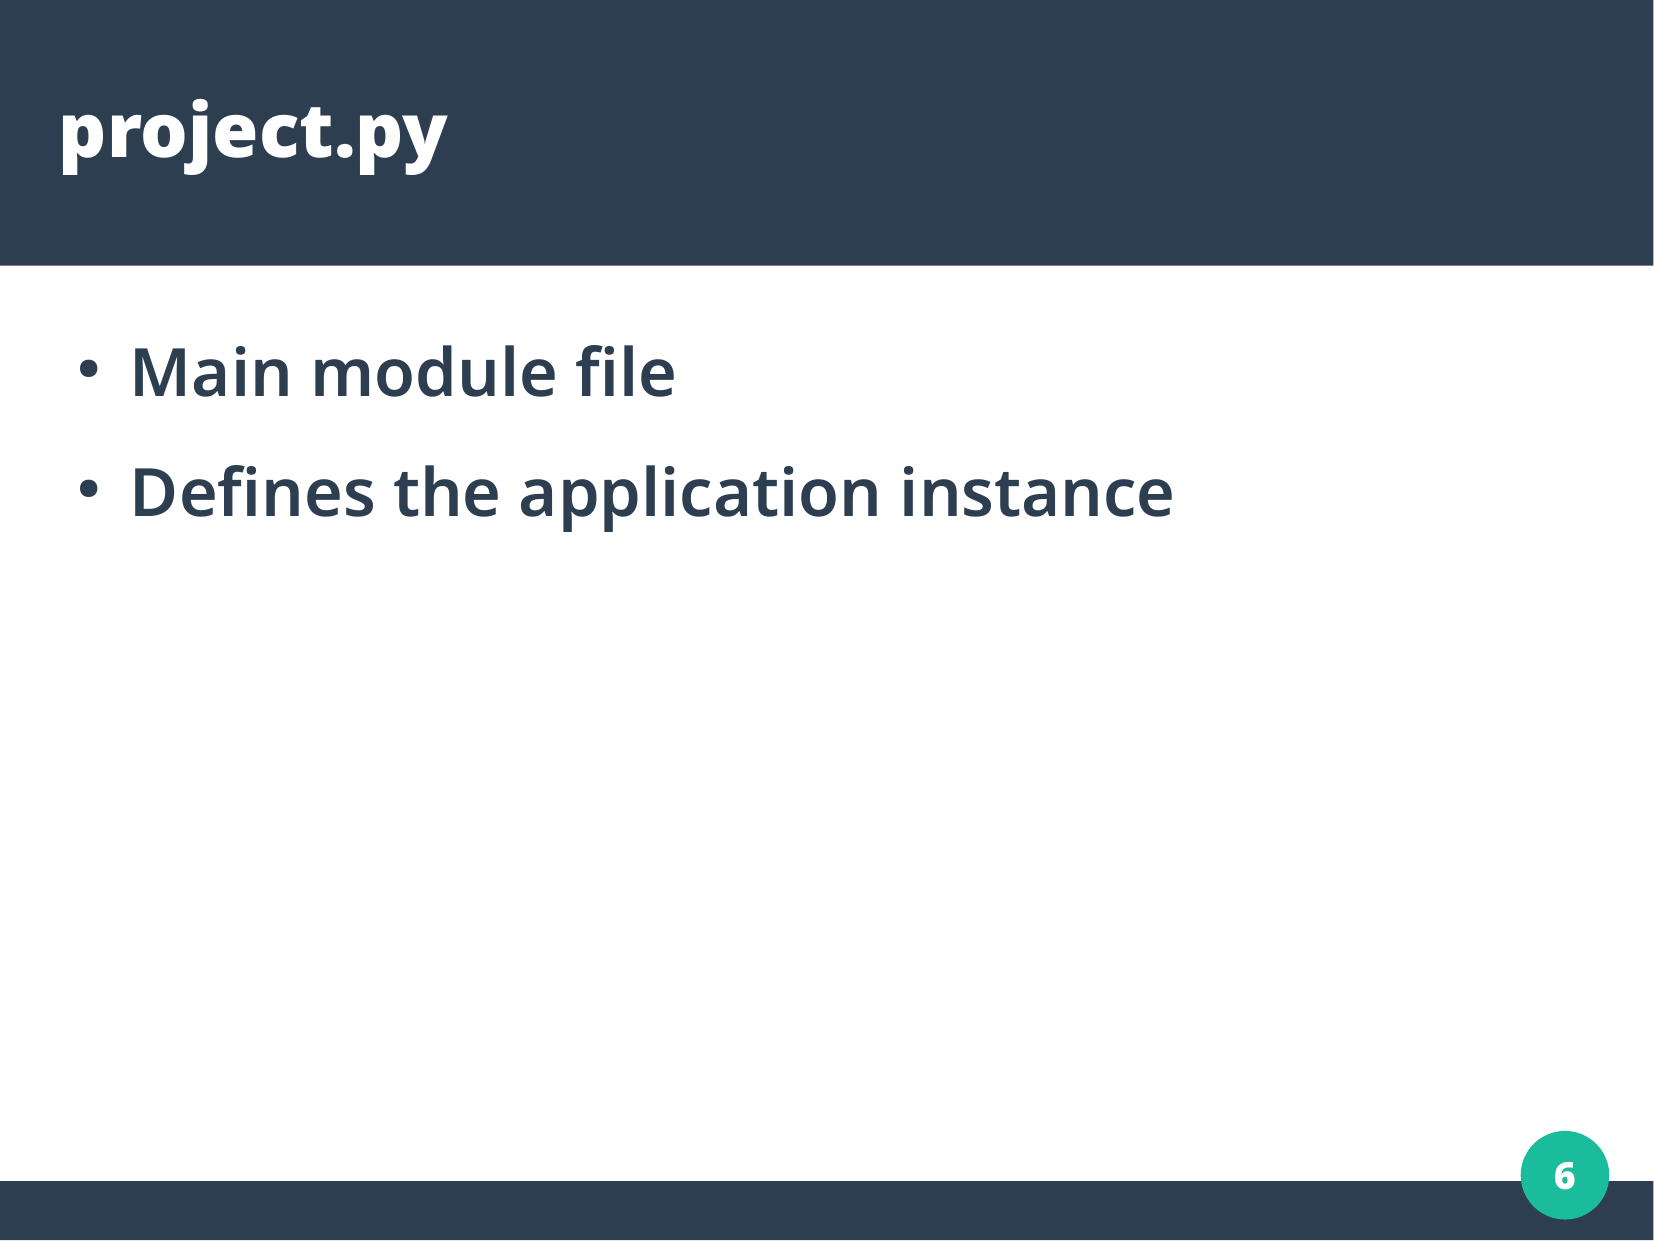

# project.py
Main module file
Defines the application instance
6